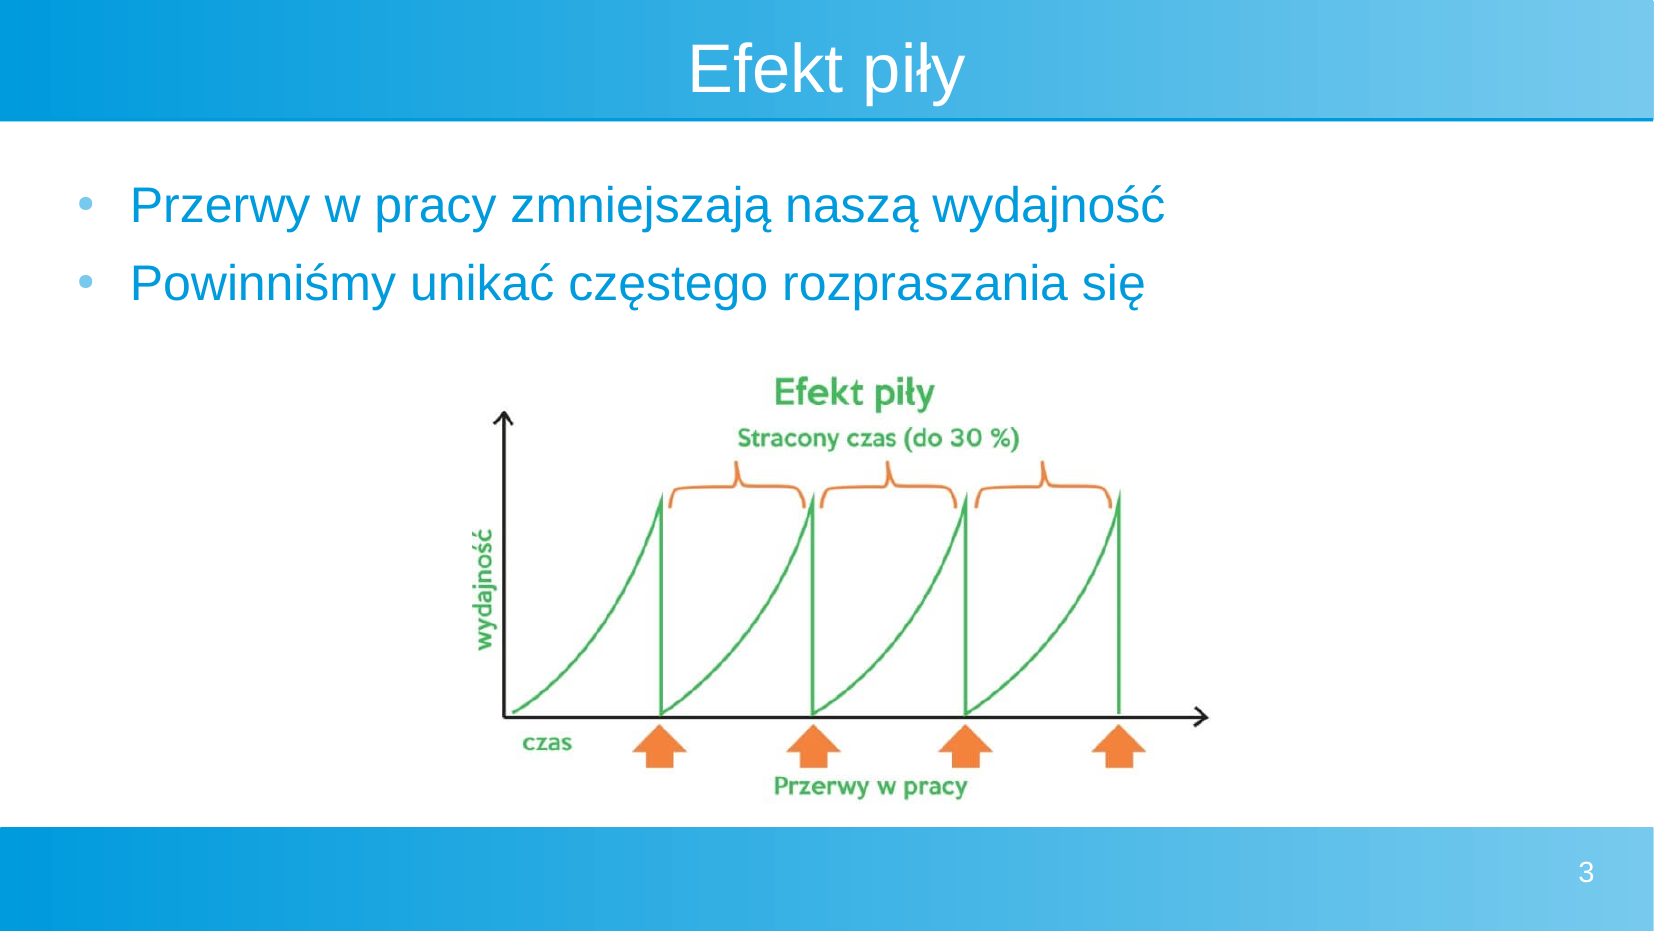

# Efekt piły
Przerwy w pracy zmniejszają naszą wydajność
Powinniśmy unikać częstego rozpraszania się
3